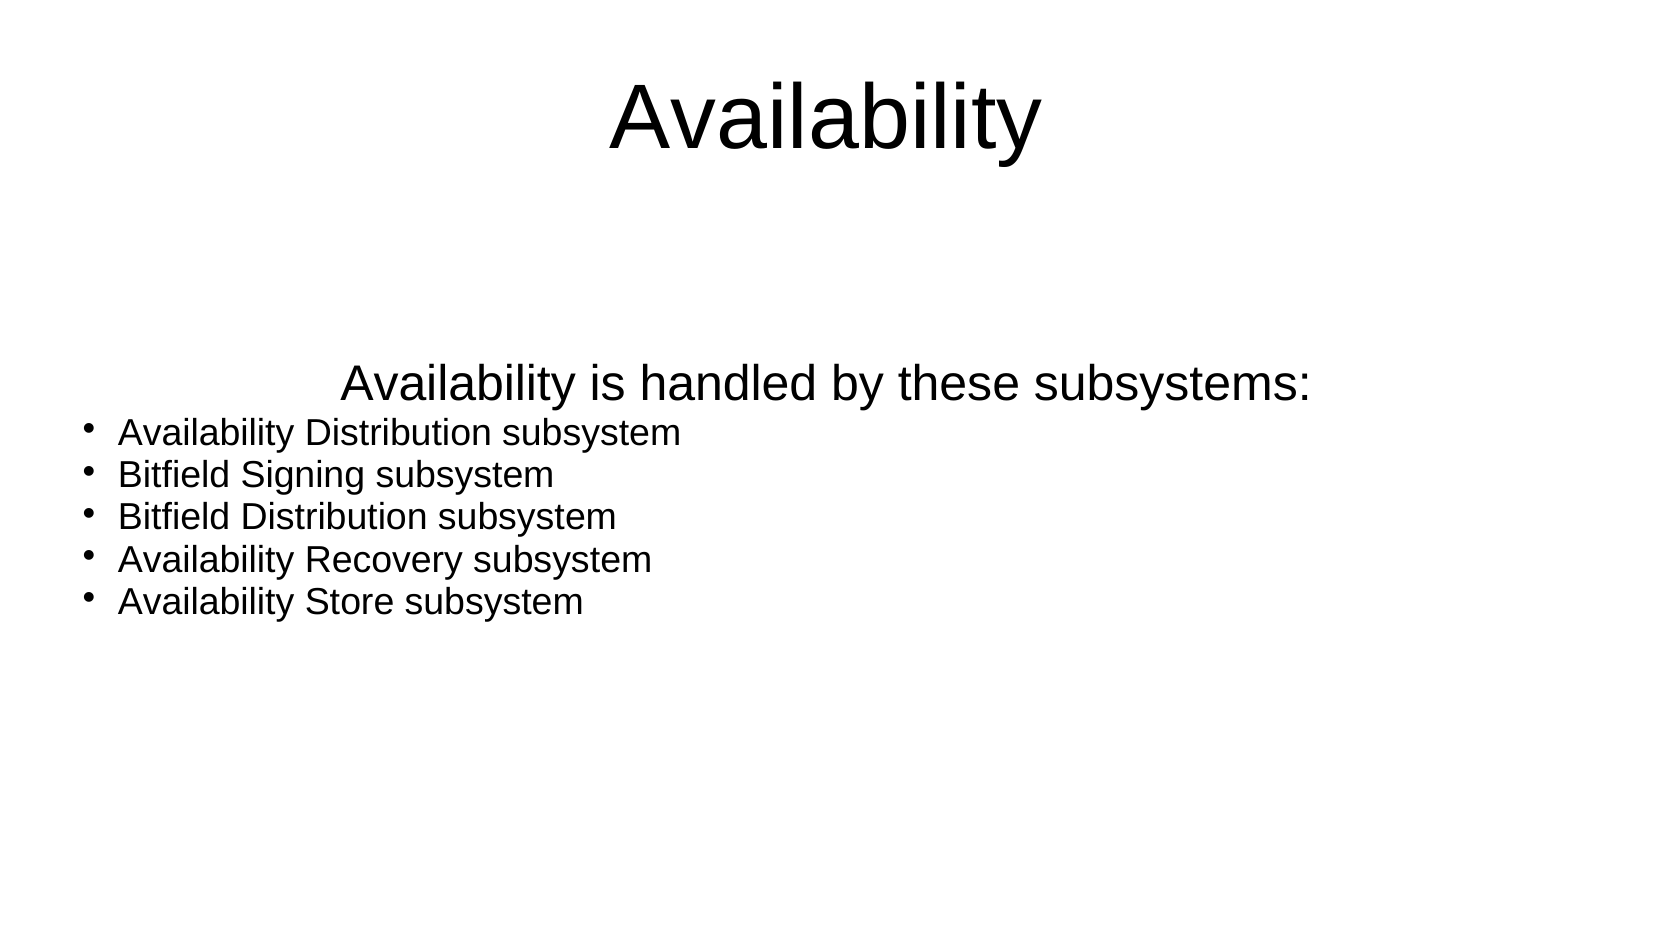

# Availability
Availability is handled by these subsystems:
Availability Distribution subsystem
Bitfield Signing subsystem
Bitfield Distribution subsystem
Availability Recovery subsystem
Availability Store subsystem